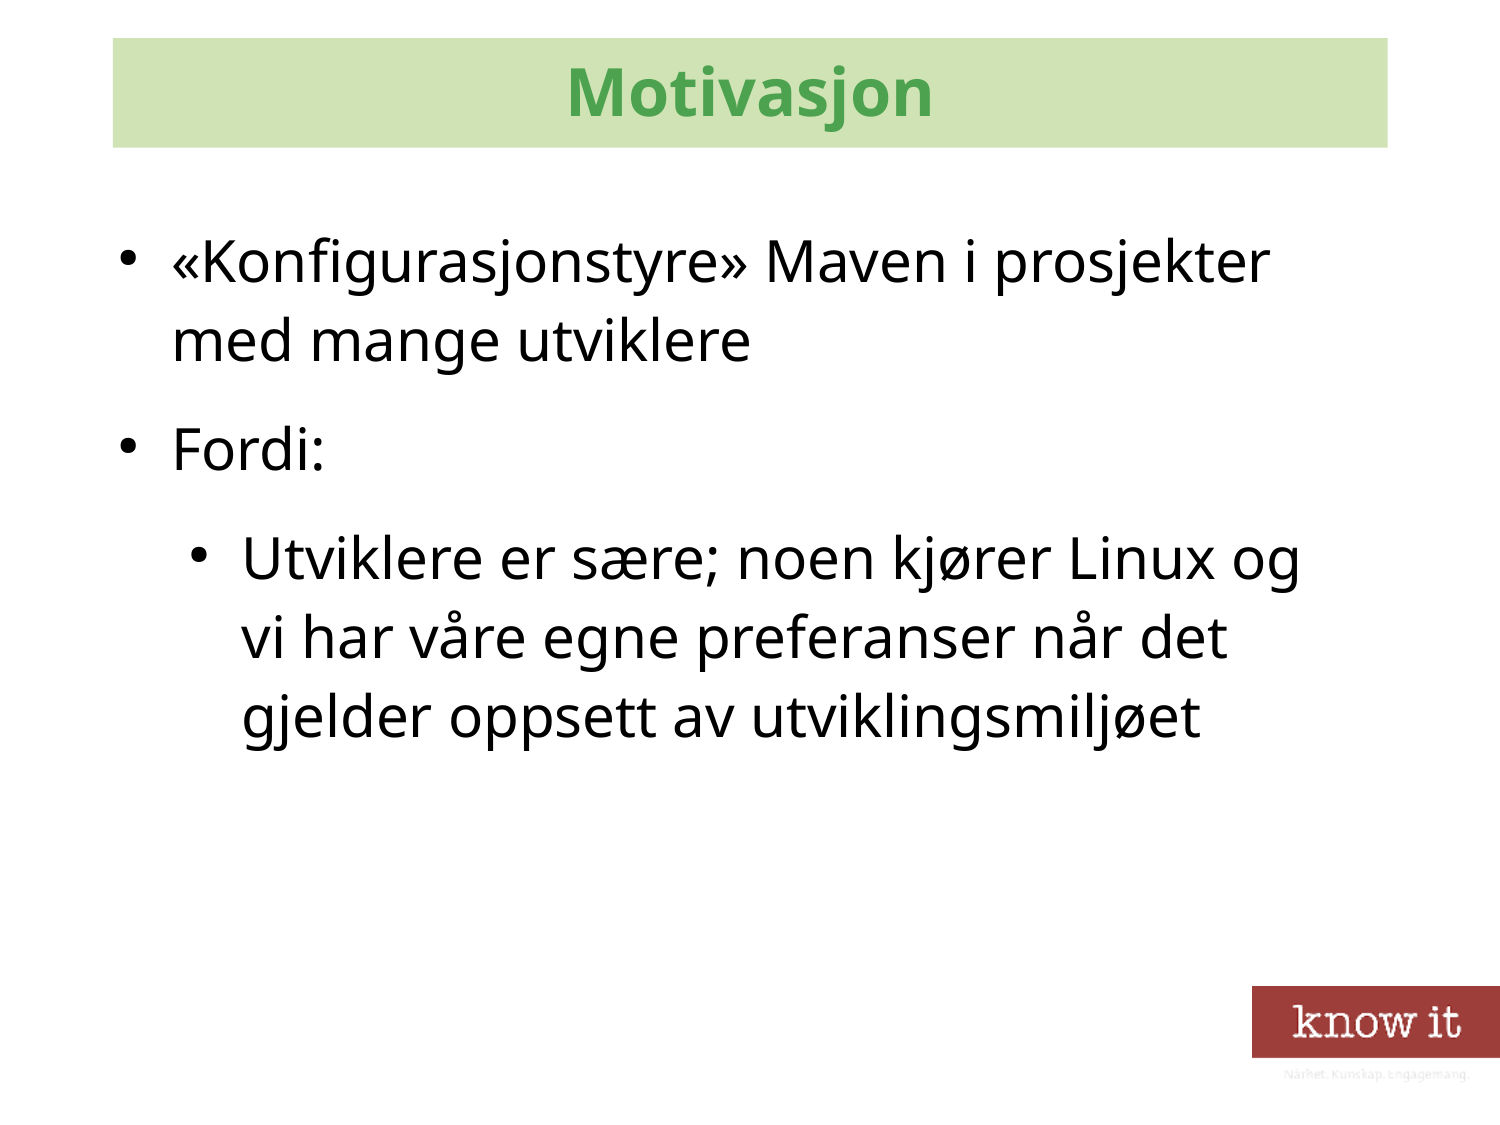

Motivasjon
# «Konfigurasjonstyre» Maven i prosjekter med mange utviklere
Fordi:
Utviklere er sære; noen kjører Linux og vi har våre egne preferanser når det gjelder oppsett av utviklingsmiljøet